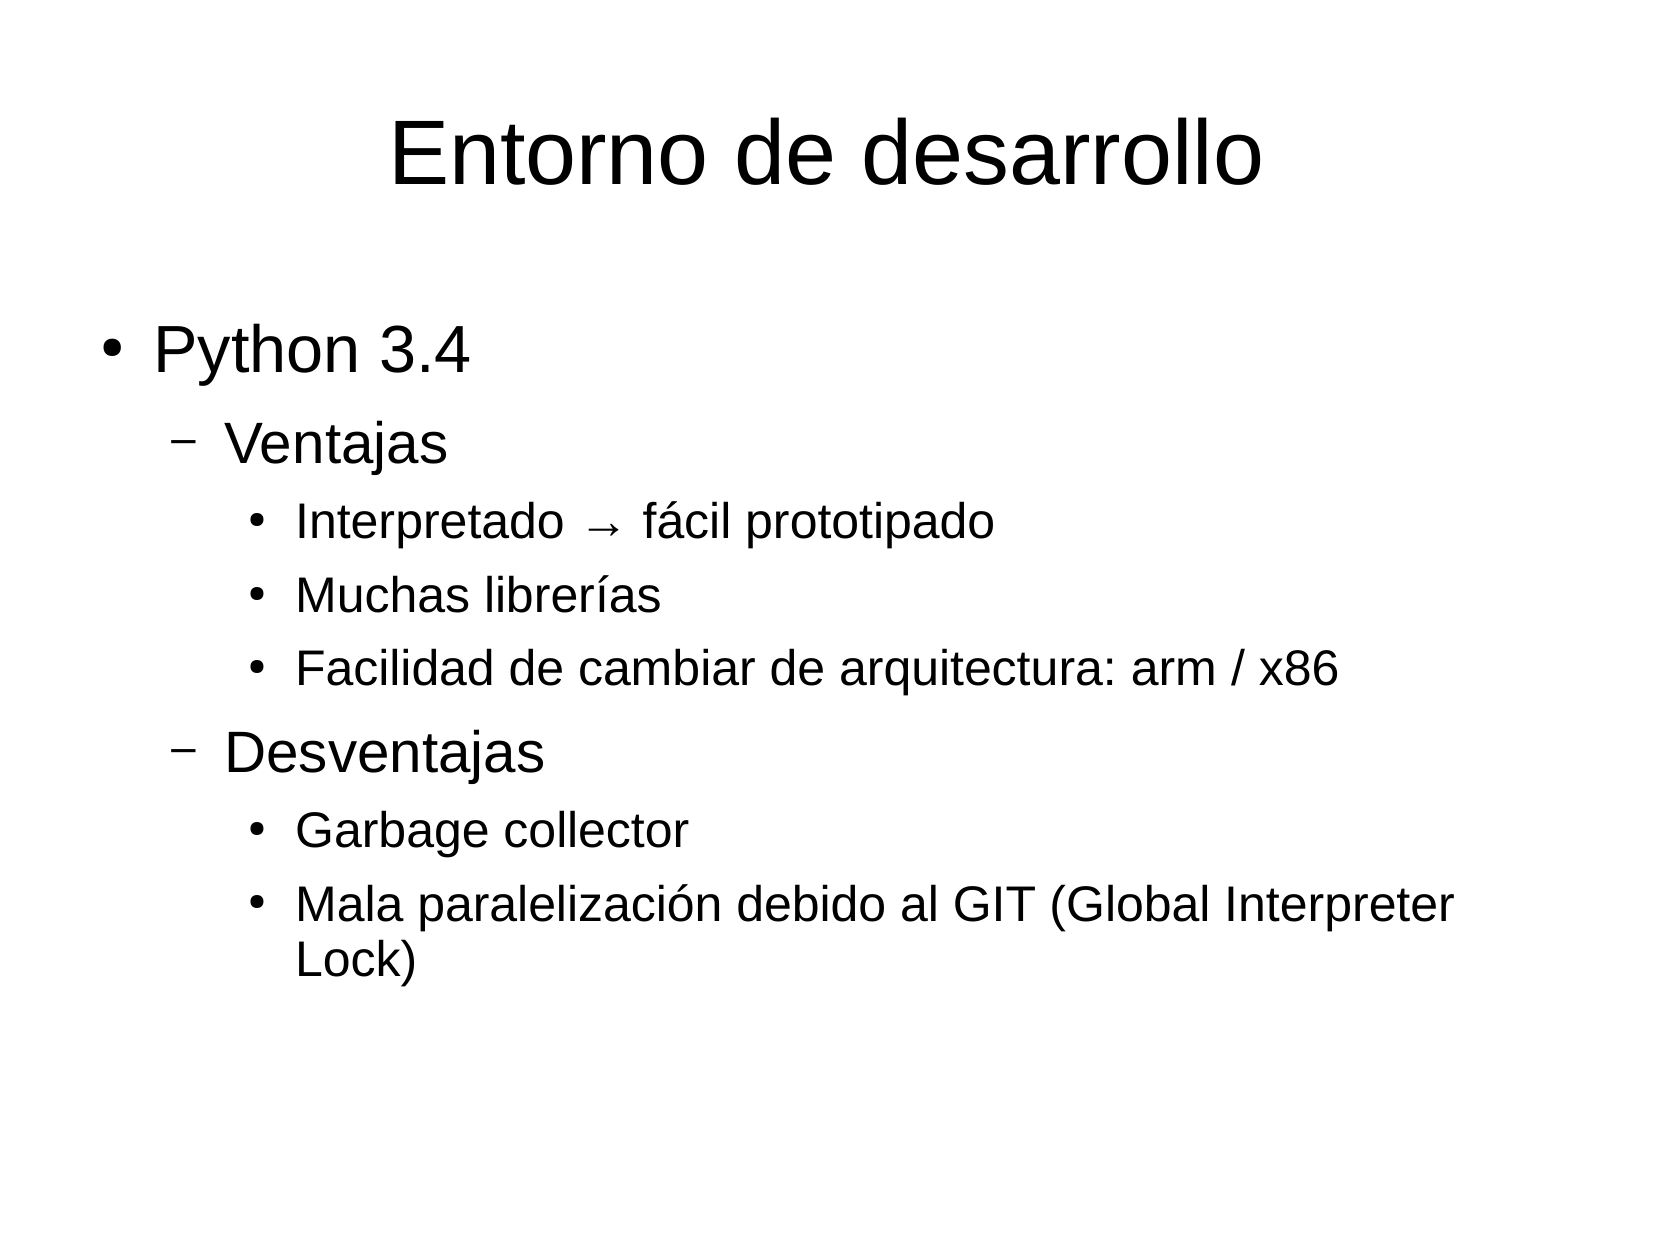

# Entorno de desarrollo
Python 3.4
Ventajas
Interpretado → fácil prototipado
Muchas librerías
Facilidad de cambiar de arquitectura: arm / x86
Desventajas
Garbage collector
Mala paralelización debido al GIT (Global Interpreter Lock)